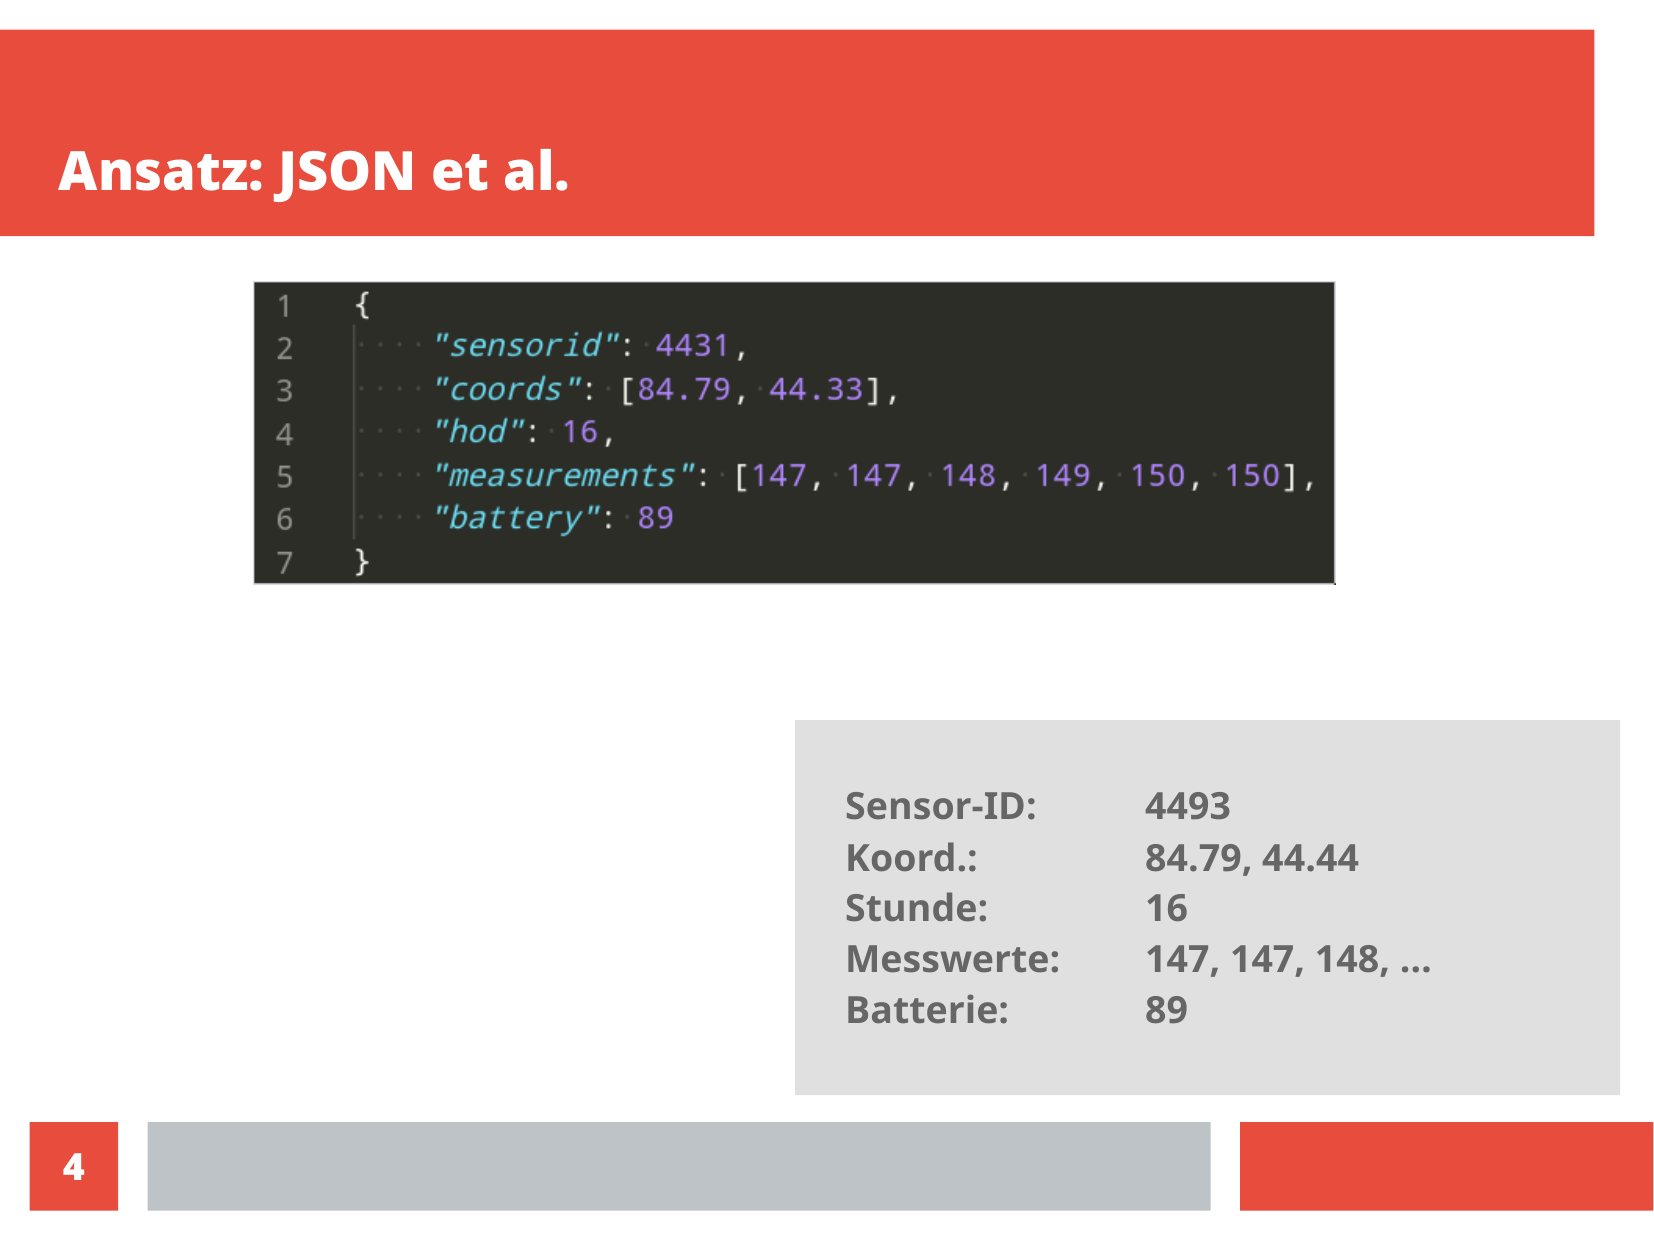

# Ansatz: JSON et al.
Sensor-ID: 		4493
Koord.:			84.79, 44.44
Stunde:			16
Messwerte:		147, 147, 148, …
Batterie:		89
4